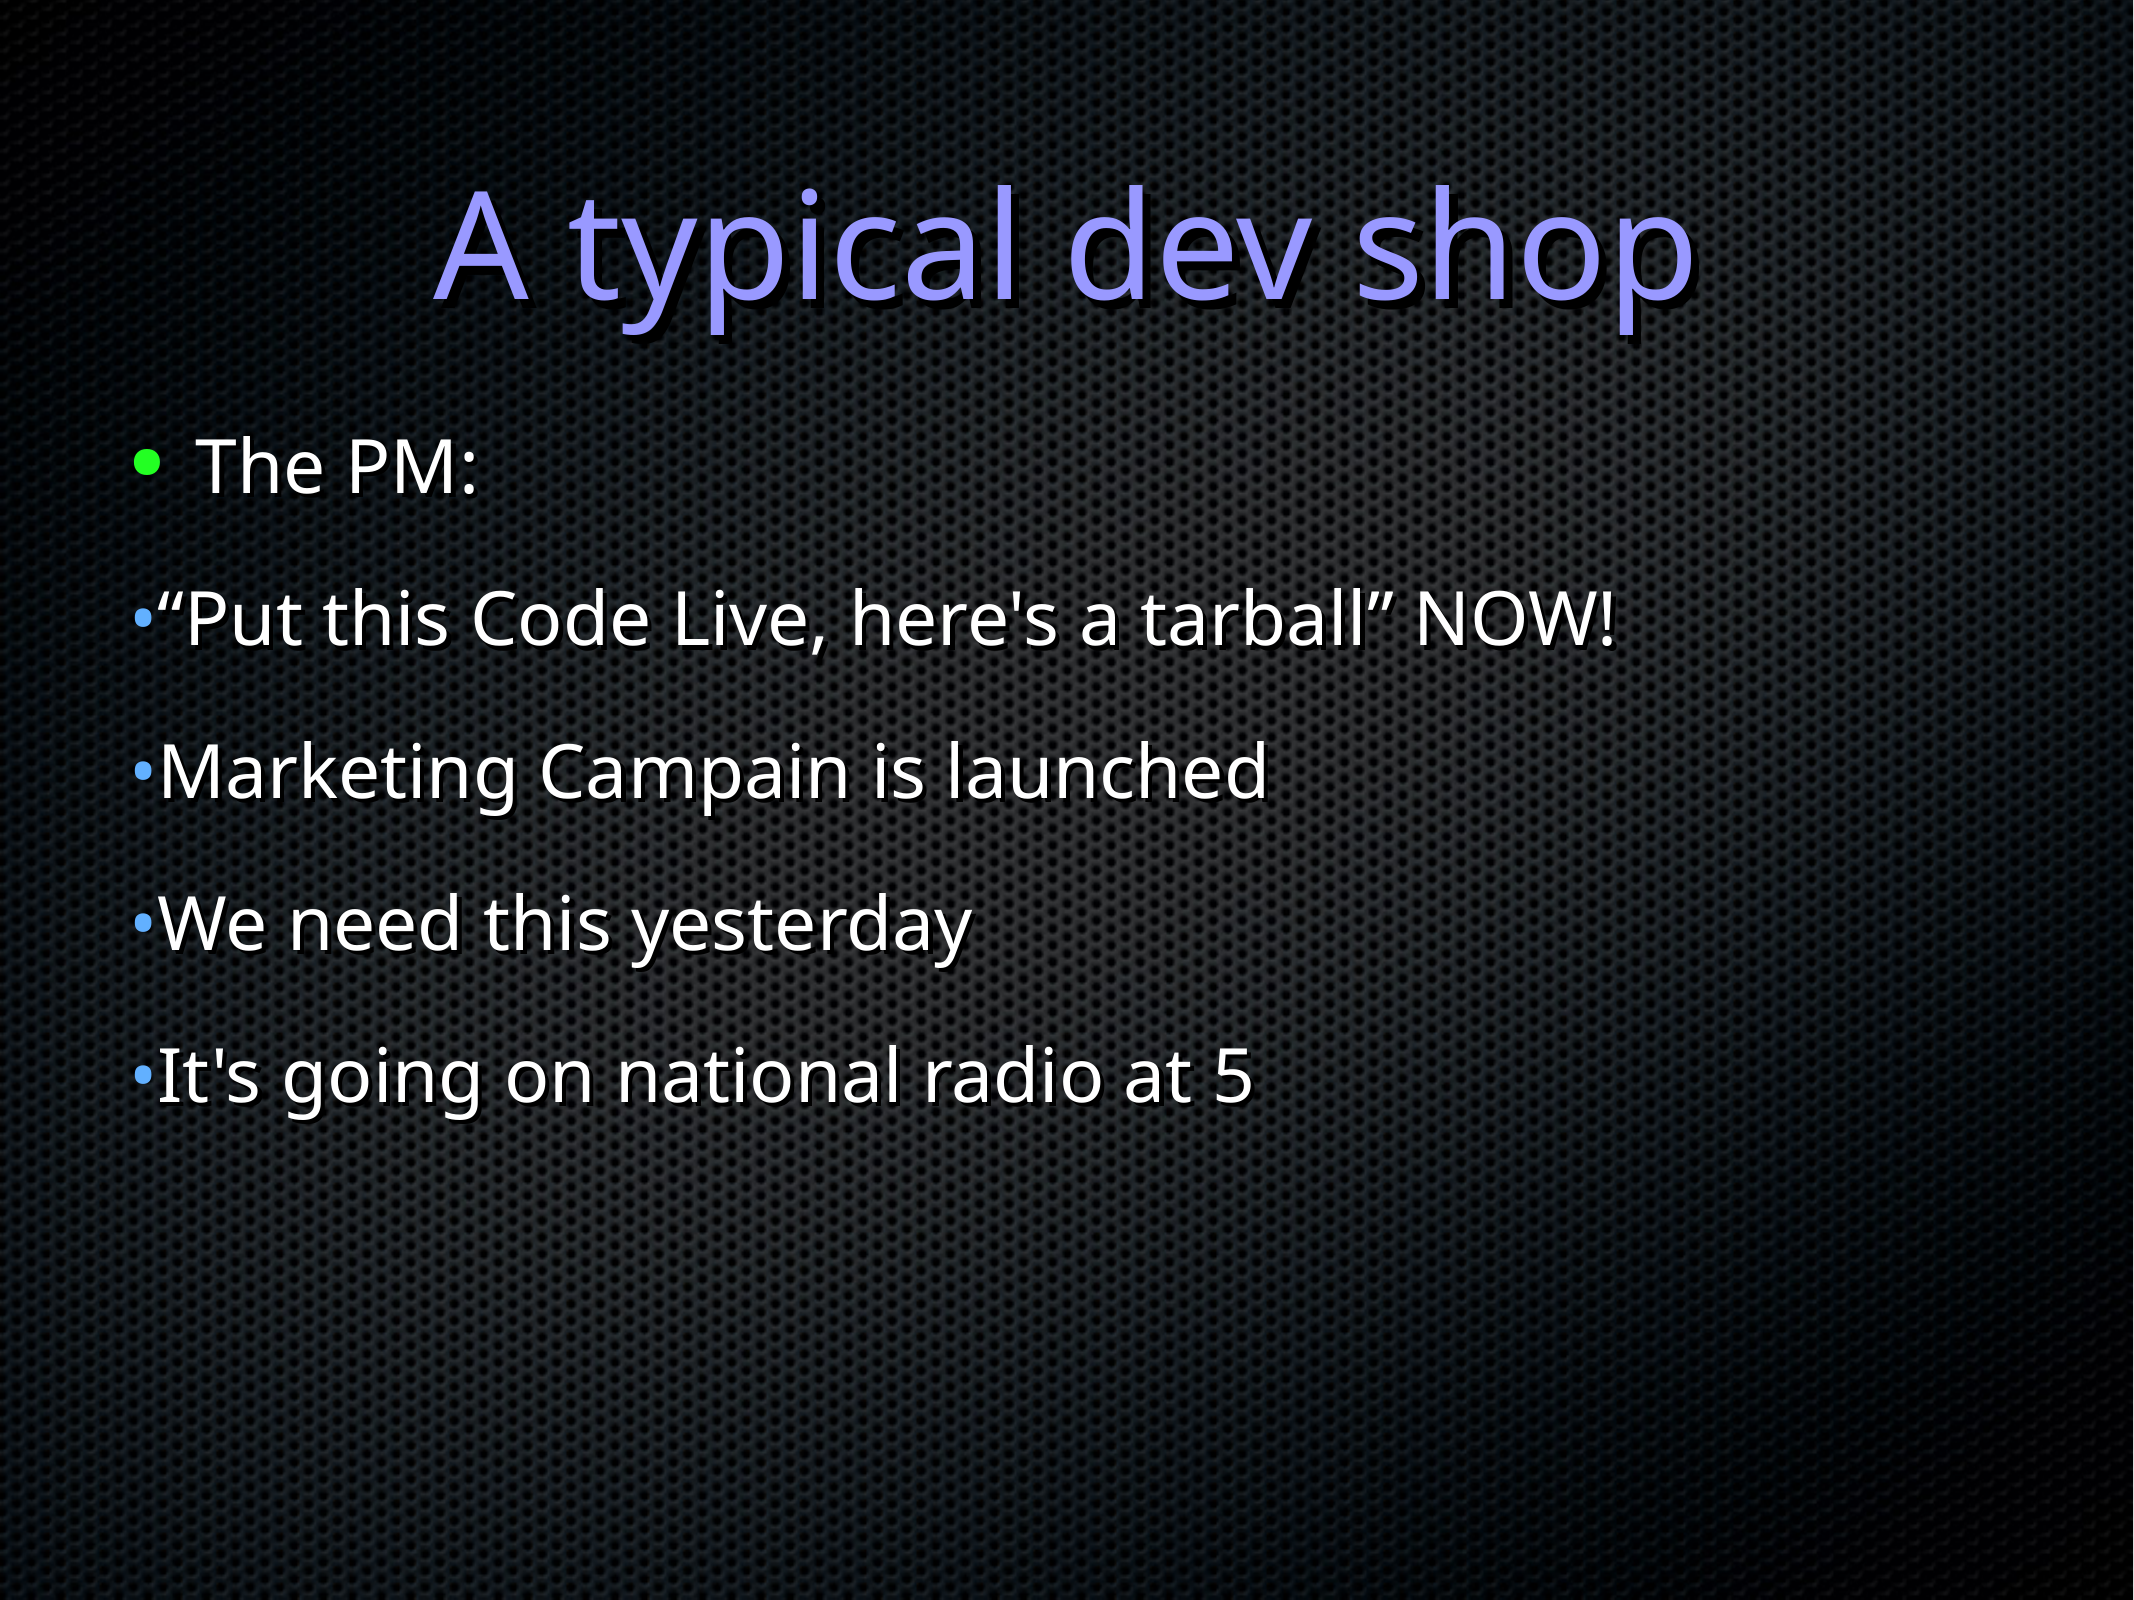

# A typical dev shop
The PM:
“Put this Code Live, here's a tarball” NOW!
Marketing Campain is launched
We need this yesterday
It's going on national radio at 5